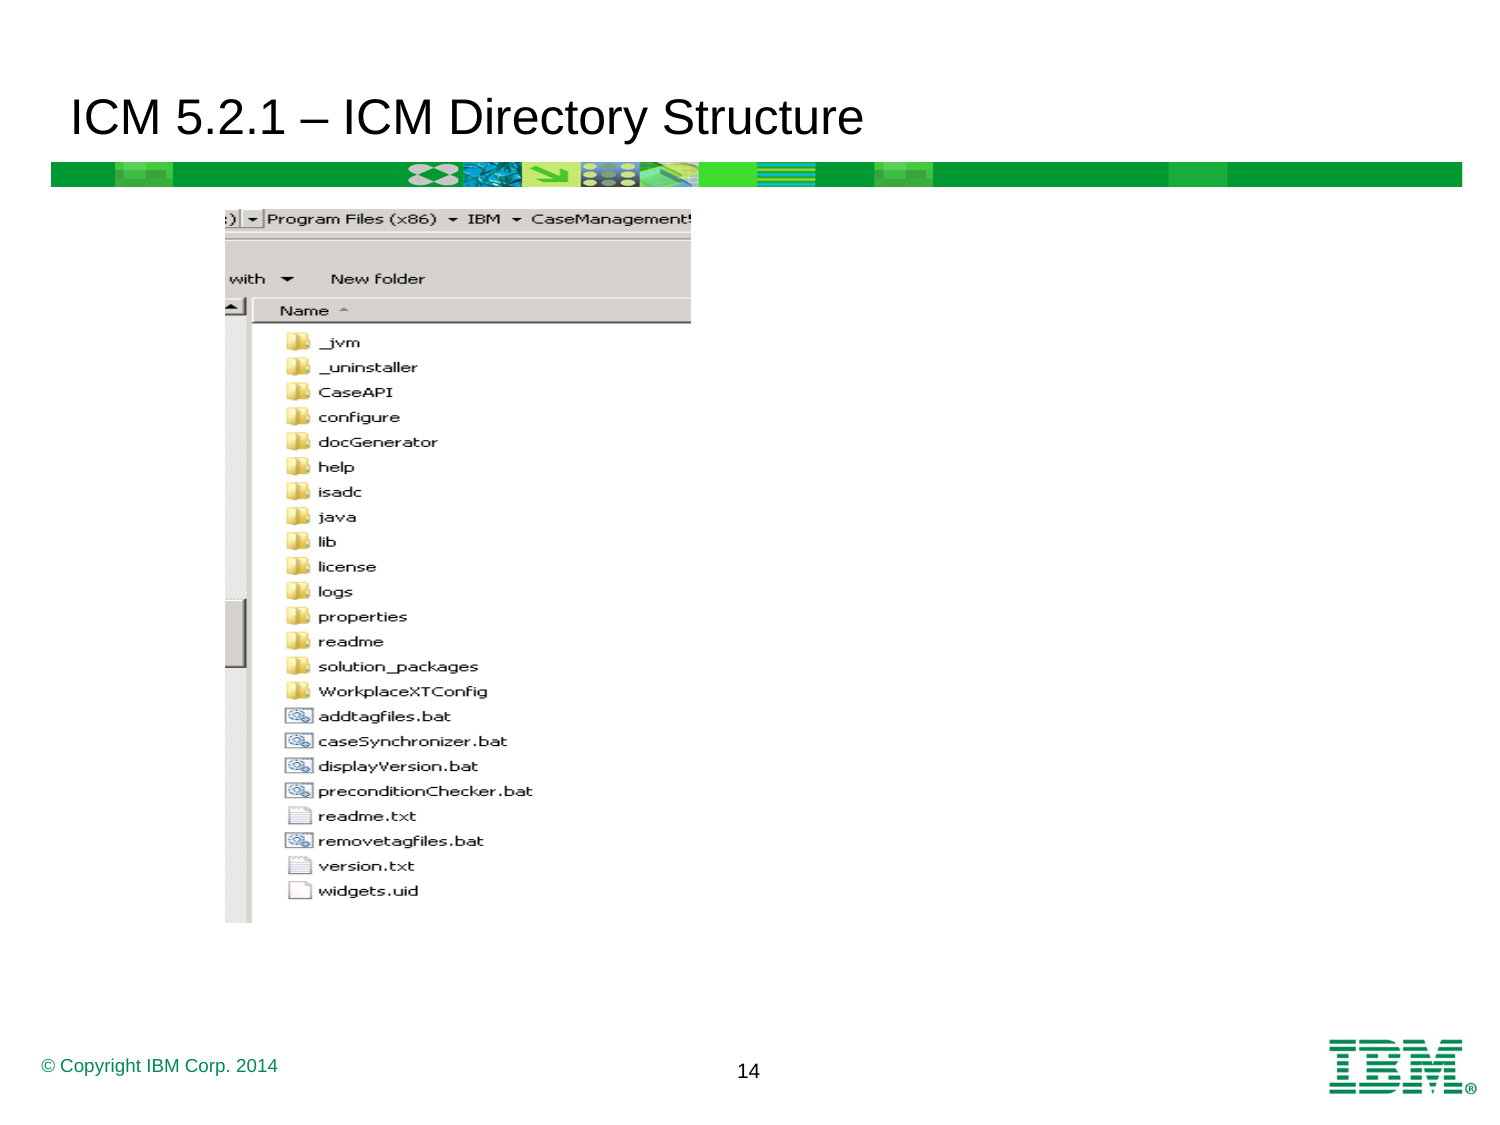

# ICM 5.2.1 – ICM Directory Structure
14